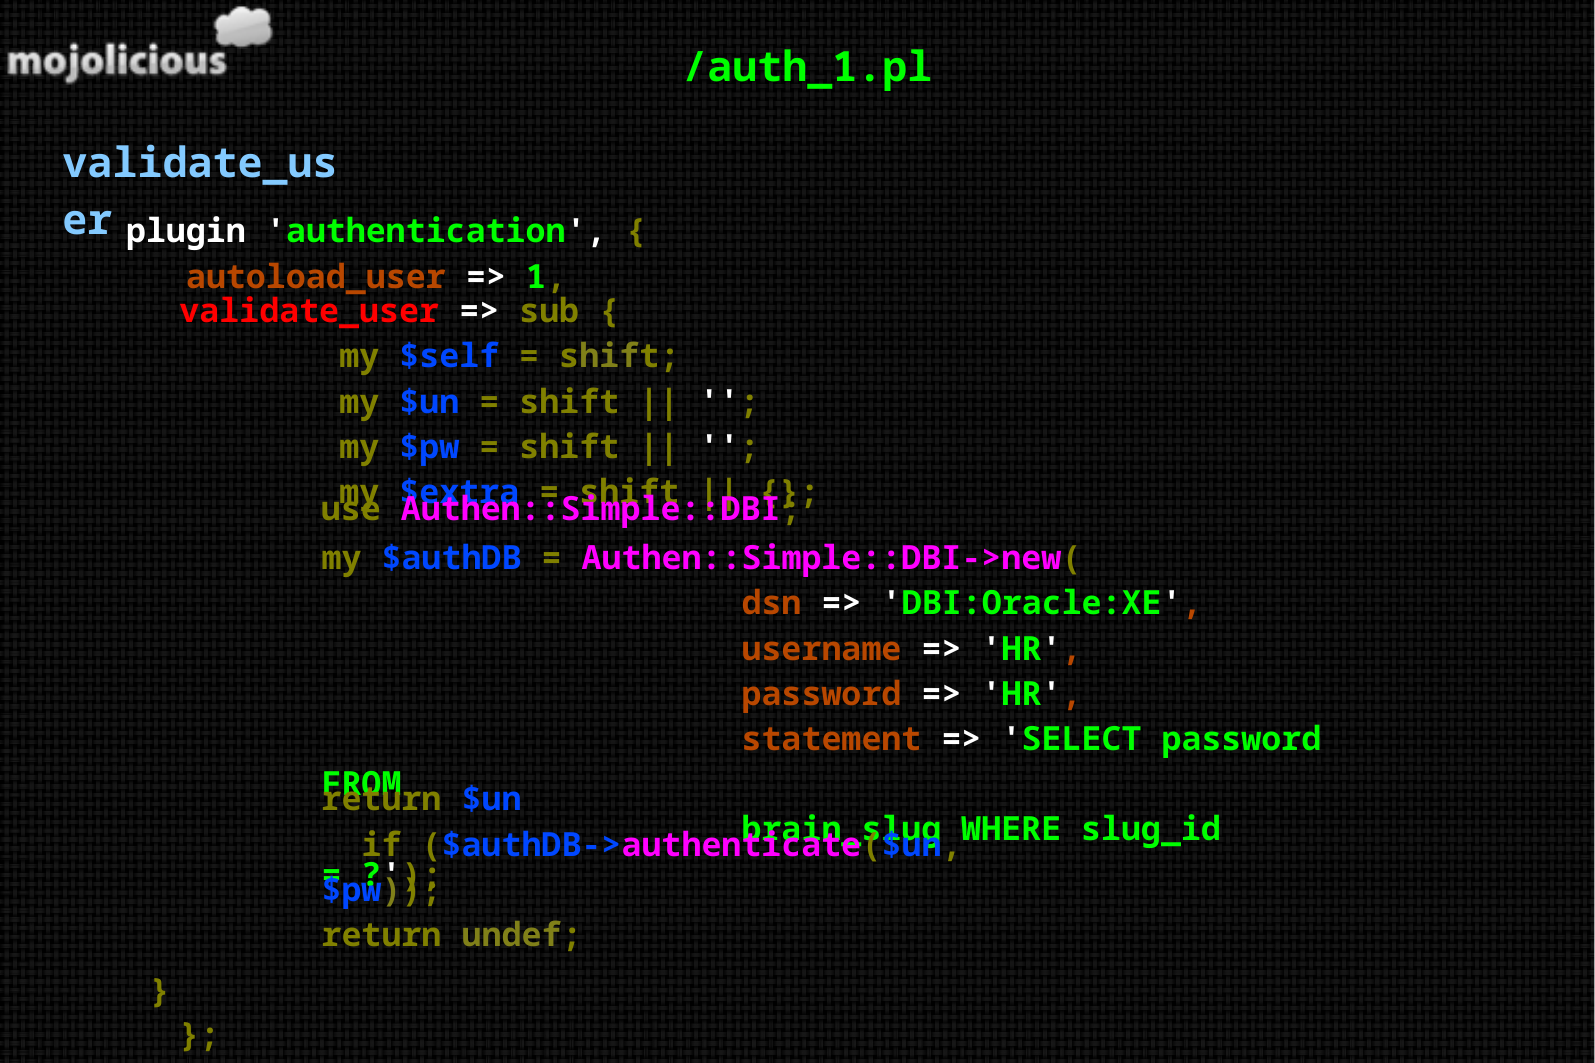

/auth_1.pl
validate_user
plugin 'authentication', {
 autoload_user => 1,
validate_user => sub {
 my $self = shift;
 my $un = shift || '';
 my $pw = shift || '';
 my $extra = shift || {};
};
use Authen::Simple::DBI;
my $authDB = Authen::Simple::DBI->new(
 dsn => 'DBI:Oracle:XE',
 username => 'HR',
 password => 'HR',
 statement => 'SELECT password FROM
 brain_slug WHERE slug_id = ?');
return $un
 if ($authDB->authenticate($un,$pw));
return undef;
}